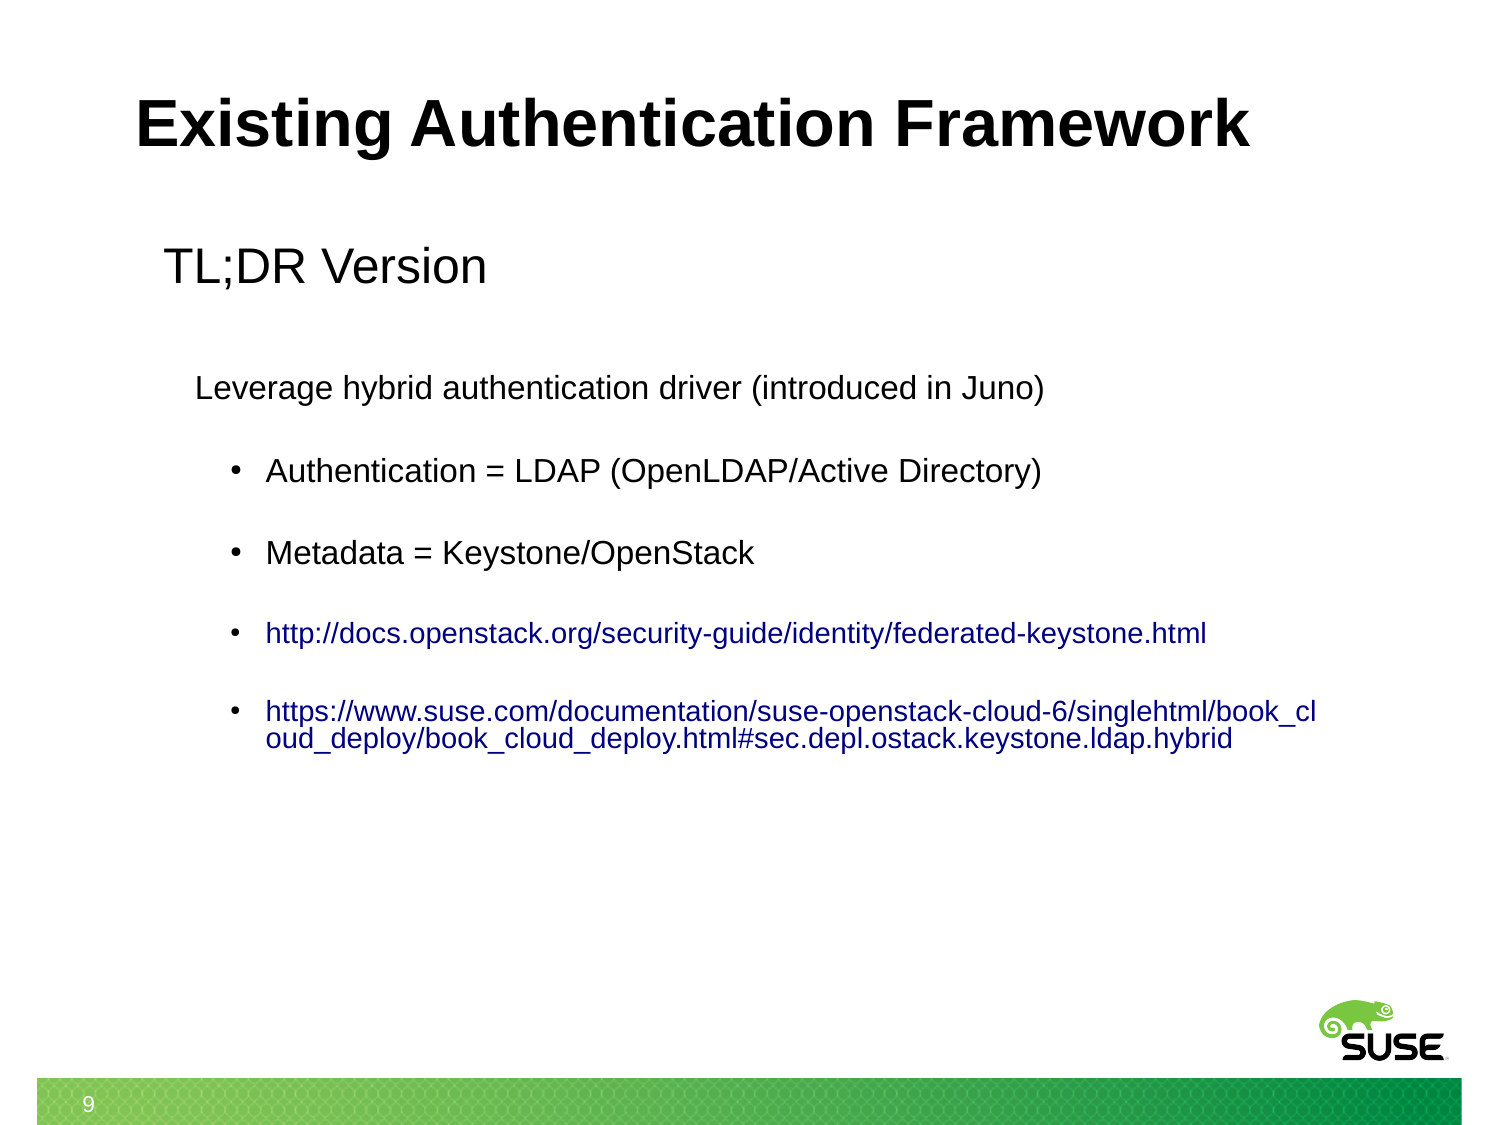

# Existing Authentication Framework
TL;DR Version
Leverage hybrid authentication driver (introduced in Juno)
Authentication = LDAP (OpenLDAP/Active Directory)
Metadata = Keystone/OpenStack
http://docs.openstack.org/security-guide/identity/federated-keystone.html
https://www.suse.com/documentation/suse-openstack-cloud-6/singlehtml/book_cloud_deploy/book_cloud_deploy.html#sec.depl.ostack.keystone.ldap.hybrid